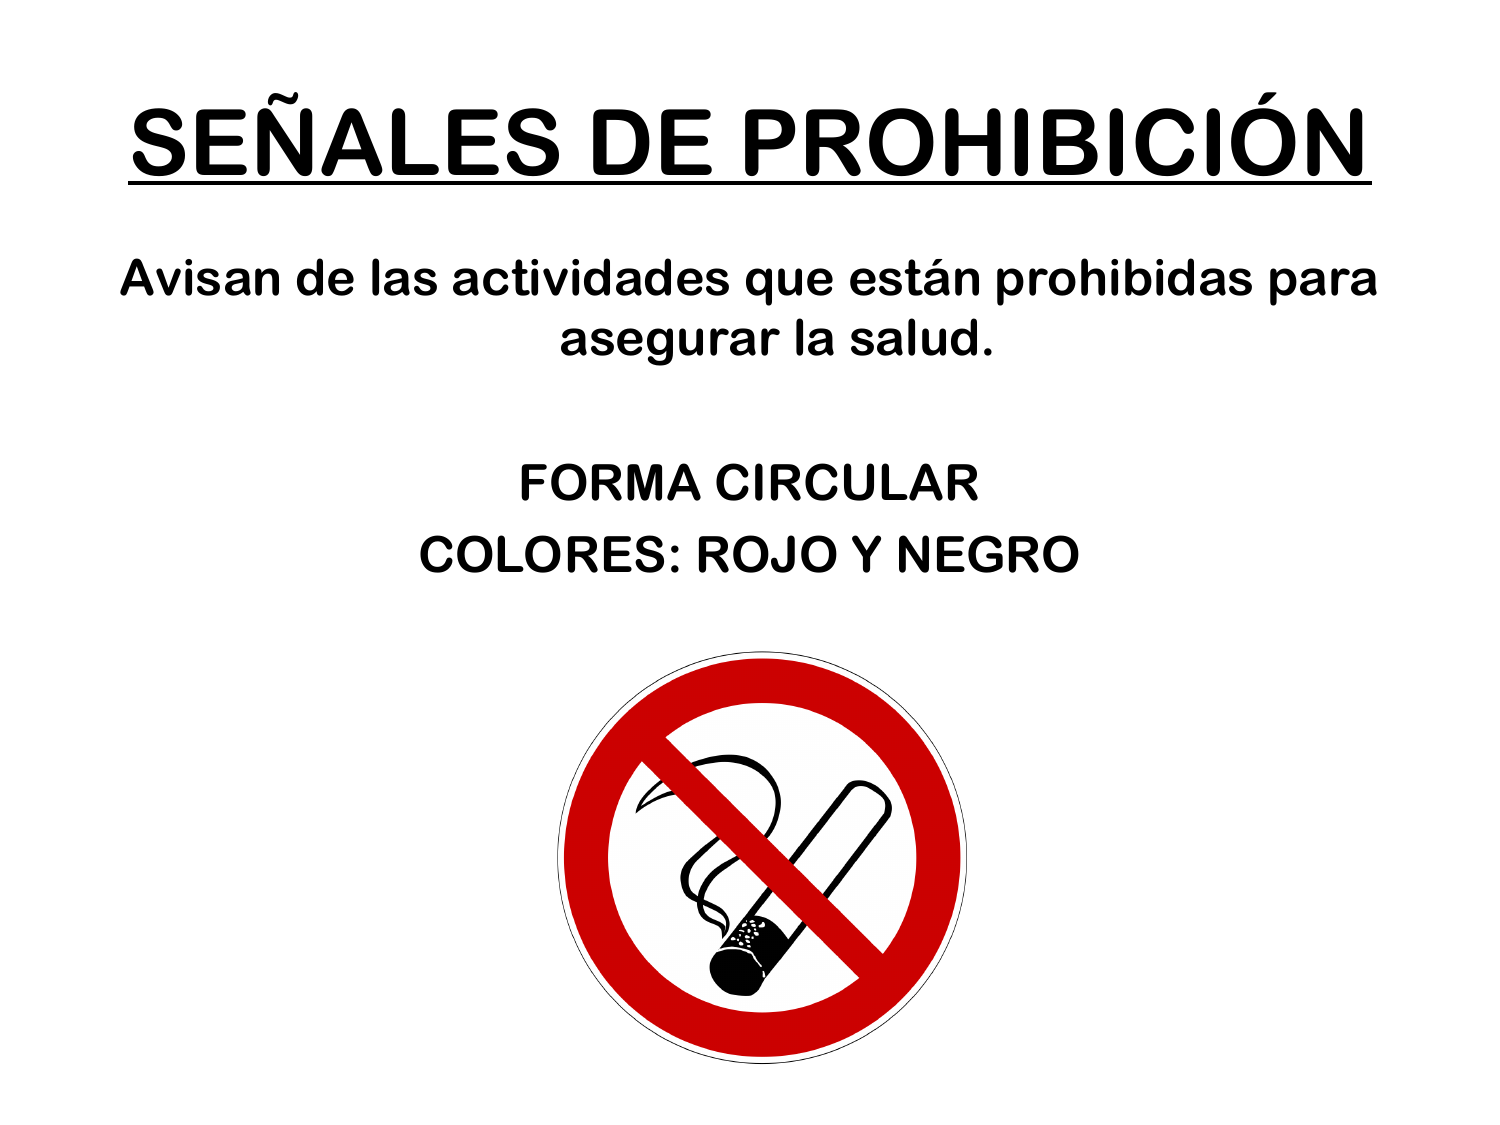

# SEÑALES DE PROHIBICIÓN
Avisan de las actividades que están prohibidas para asegurar la salud.
FORMA CIRCULAR
COLORES: ROJO Y NEGRO